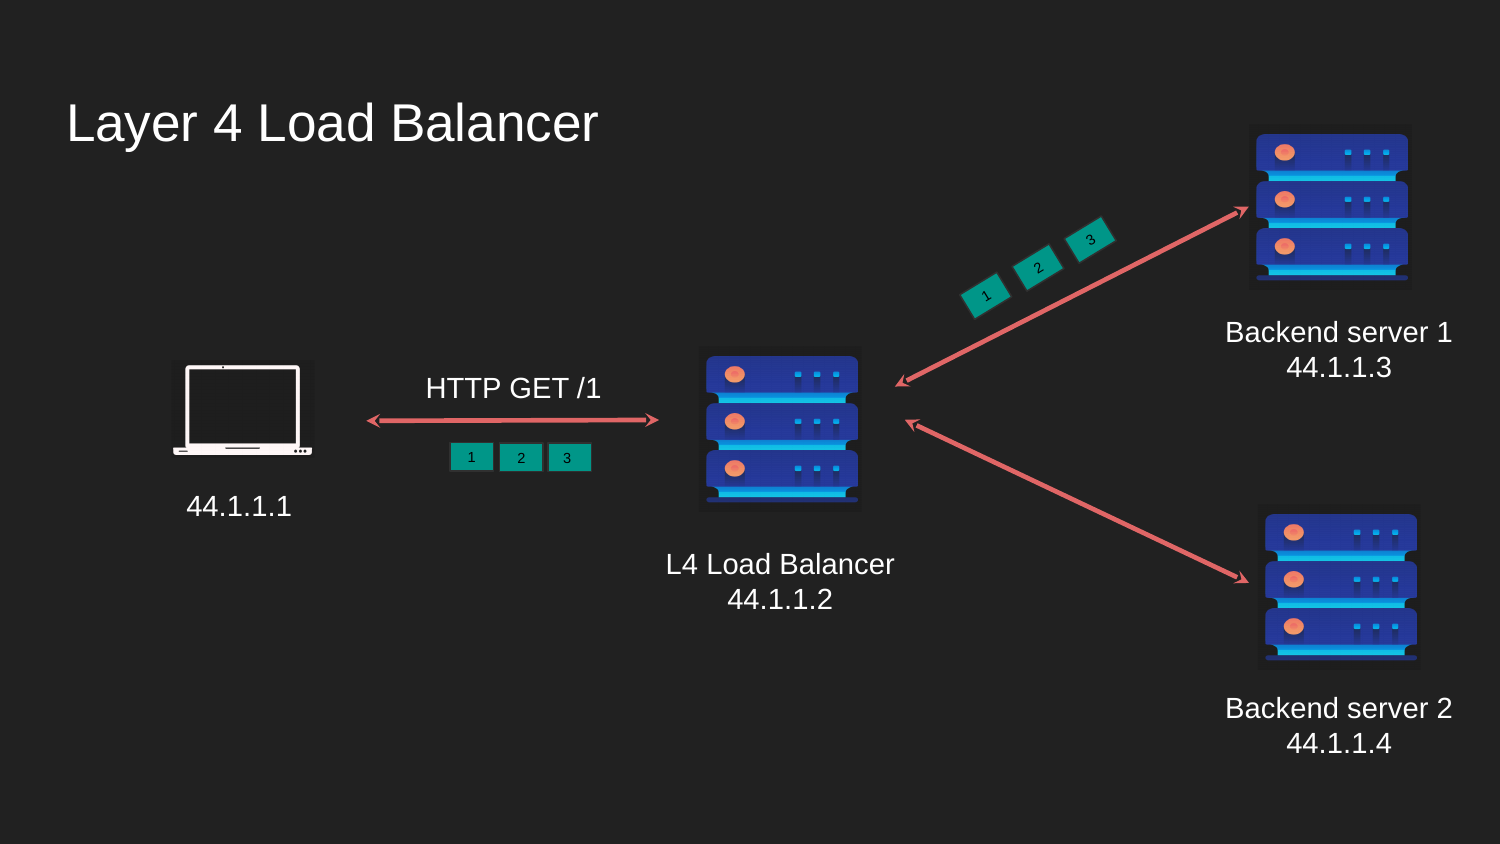

# Layer 4 Load Balancer
3
2
1
Backend server 1
44.1.1.3
HTTP GET /1
1
2
3
44.1.1.1
L4 Load Balancer
44.1.1.2
Backend server 2
44.1.1.4